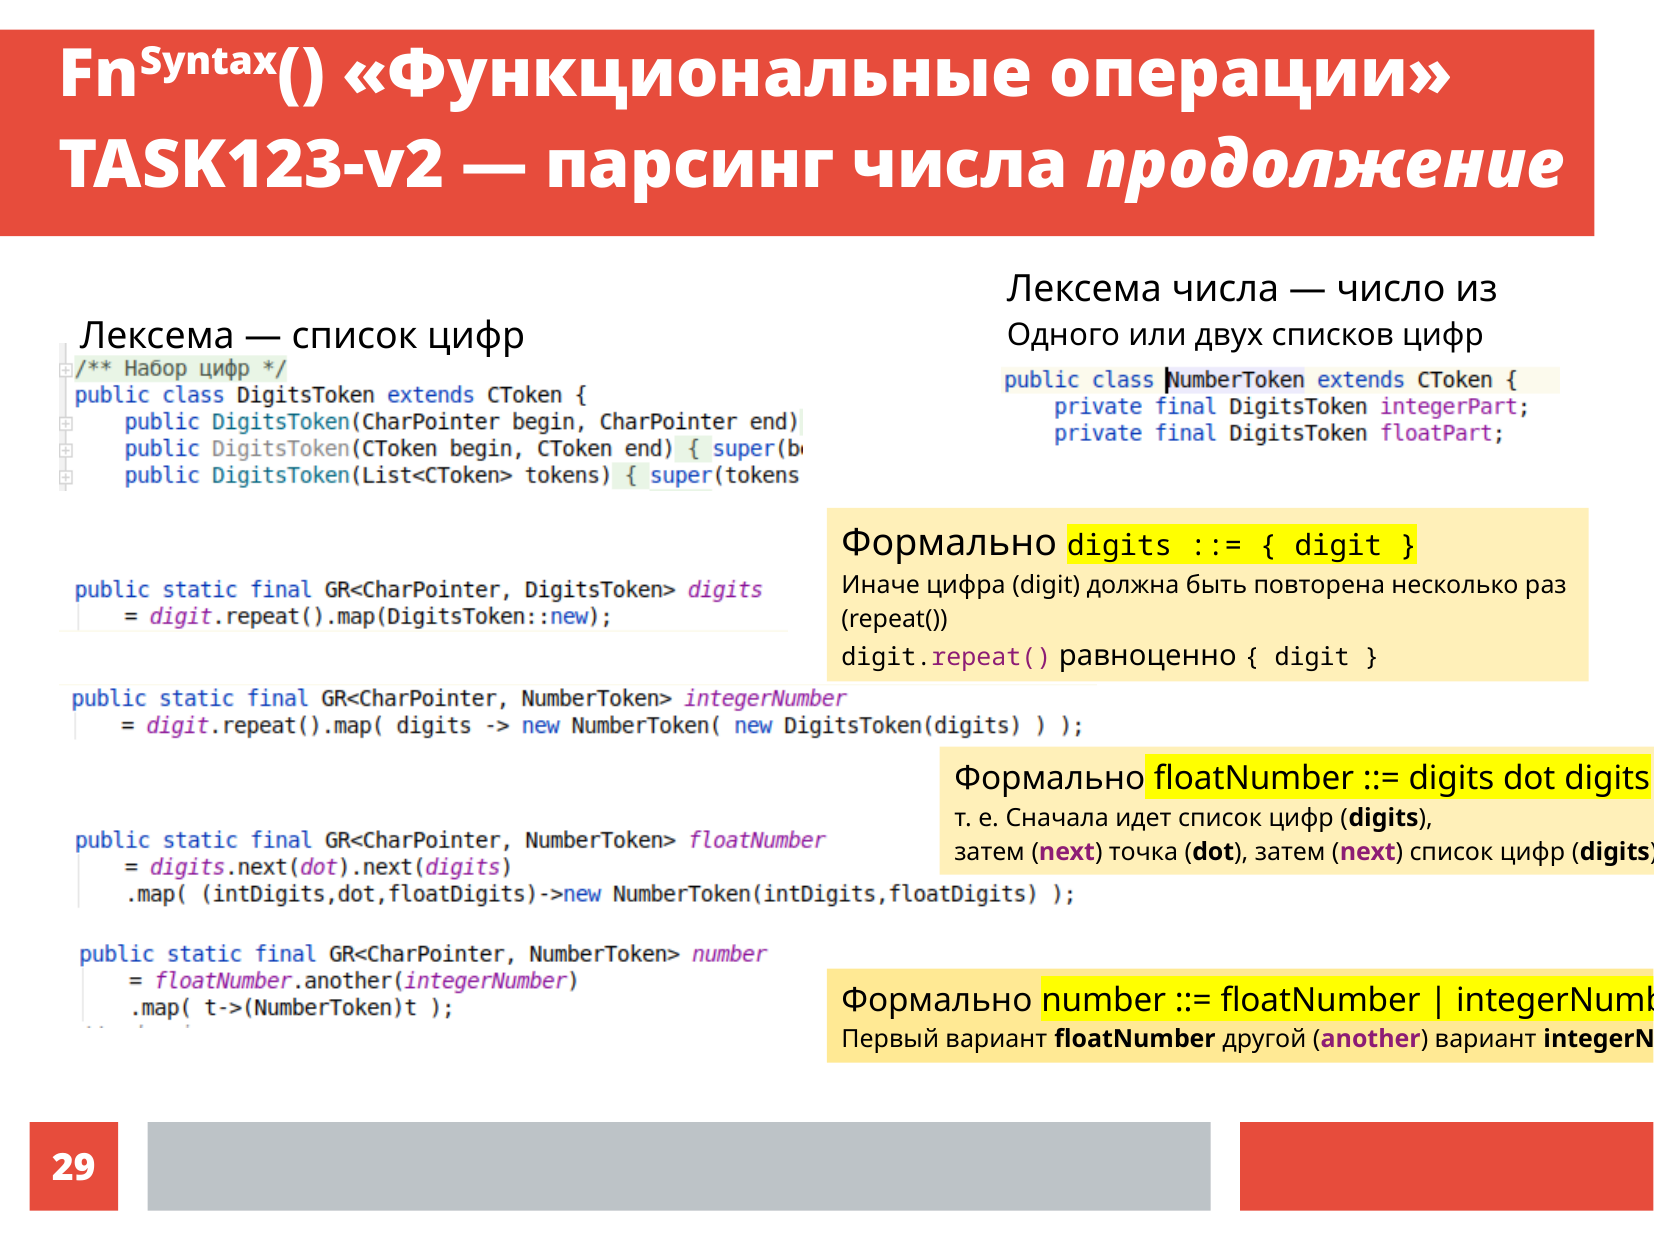

# FnSyntax() «Функциональные операции» TASK123-v2 — парсинг числа продолжение
Лексема числа — число из
Одного или двух списков цифр
Лексема — список цифр
Формально digits ::= { digit }
Иначе цифра (digit) должна быть повторена несколько раз (repeat())
digit.repeat() равноценно { digit }
Формально floatNumber ::= digits dot digits
т. е. Сначала идет список цифр (digits),
затем (next) точка (dot), затем (next) список цифр (digits)
Формально number ::= floatNumber | integerNumber
Первый вариант floatNumber другой (another) вариант integerNumber
29